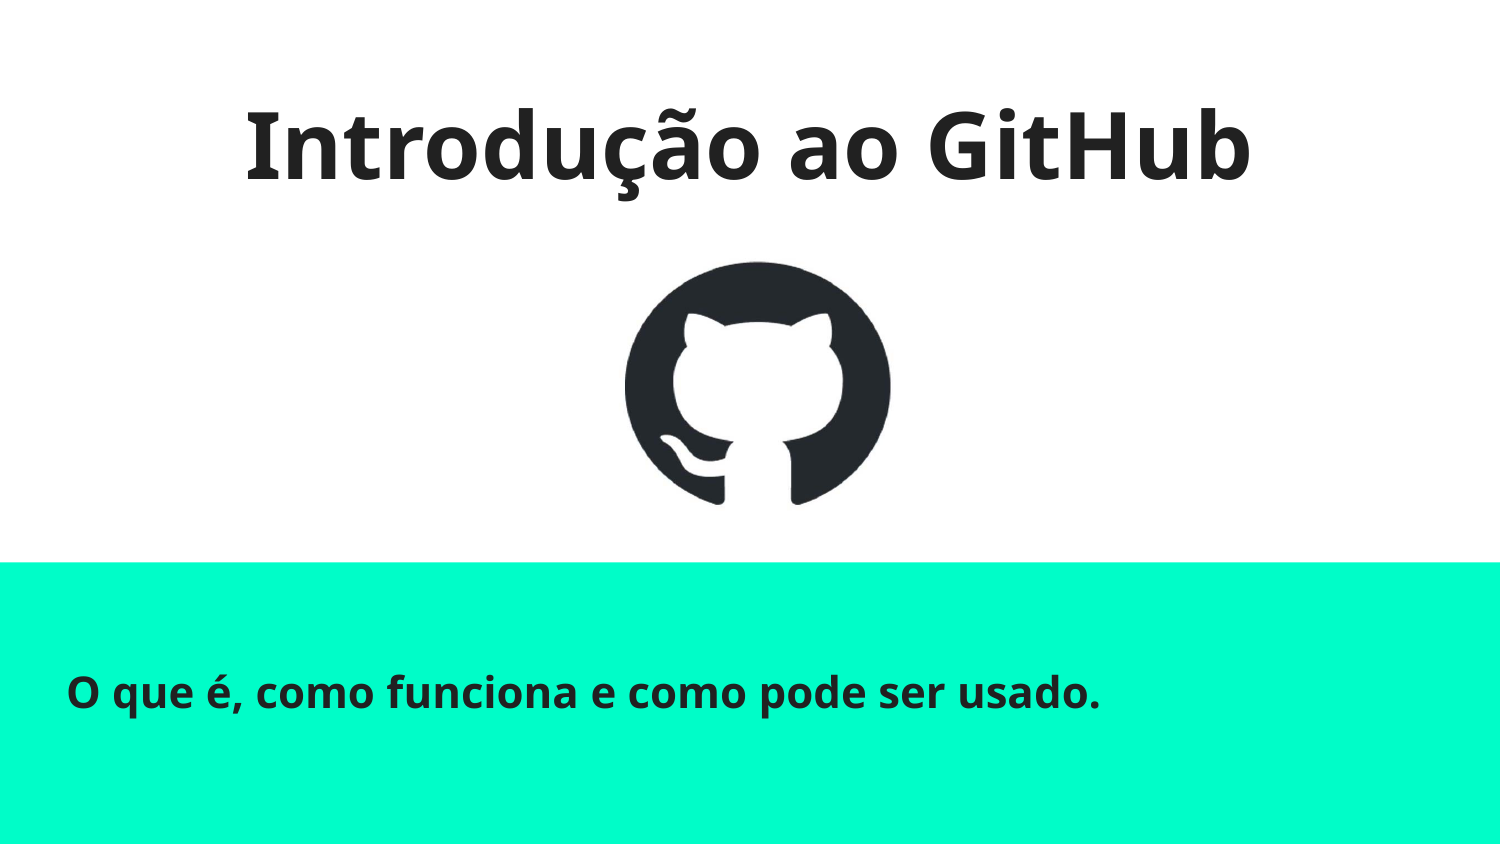

# Introdução ao GitHub
O que é, como funciona e como pode ser usado.